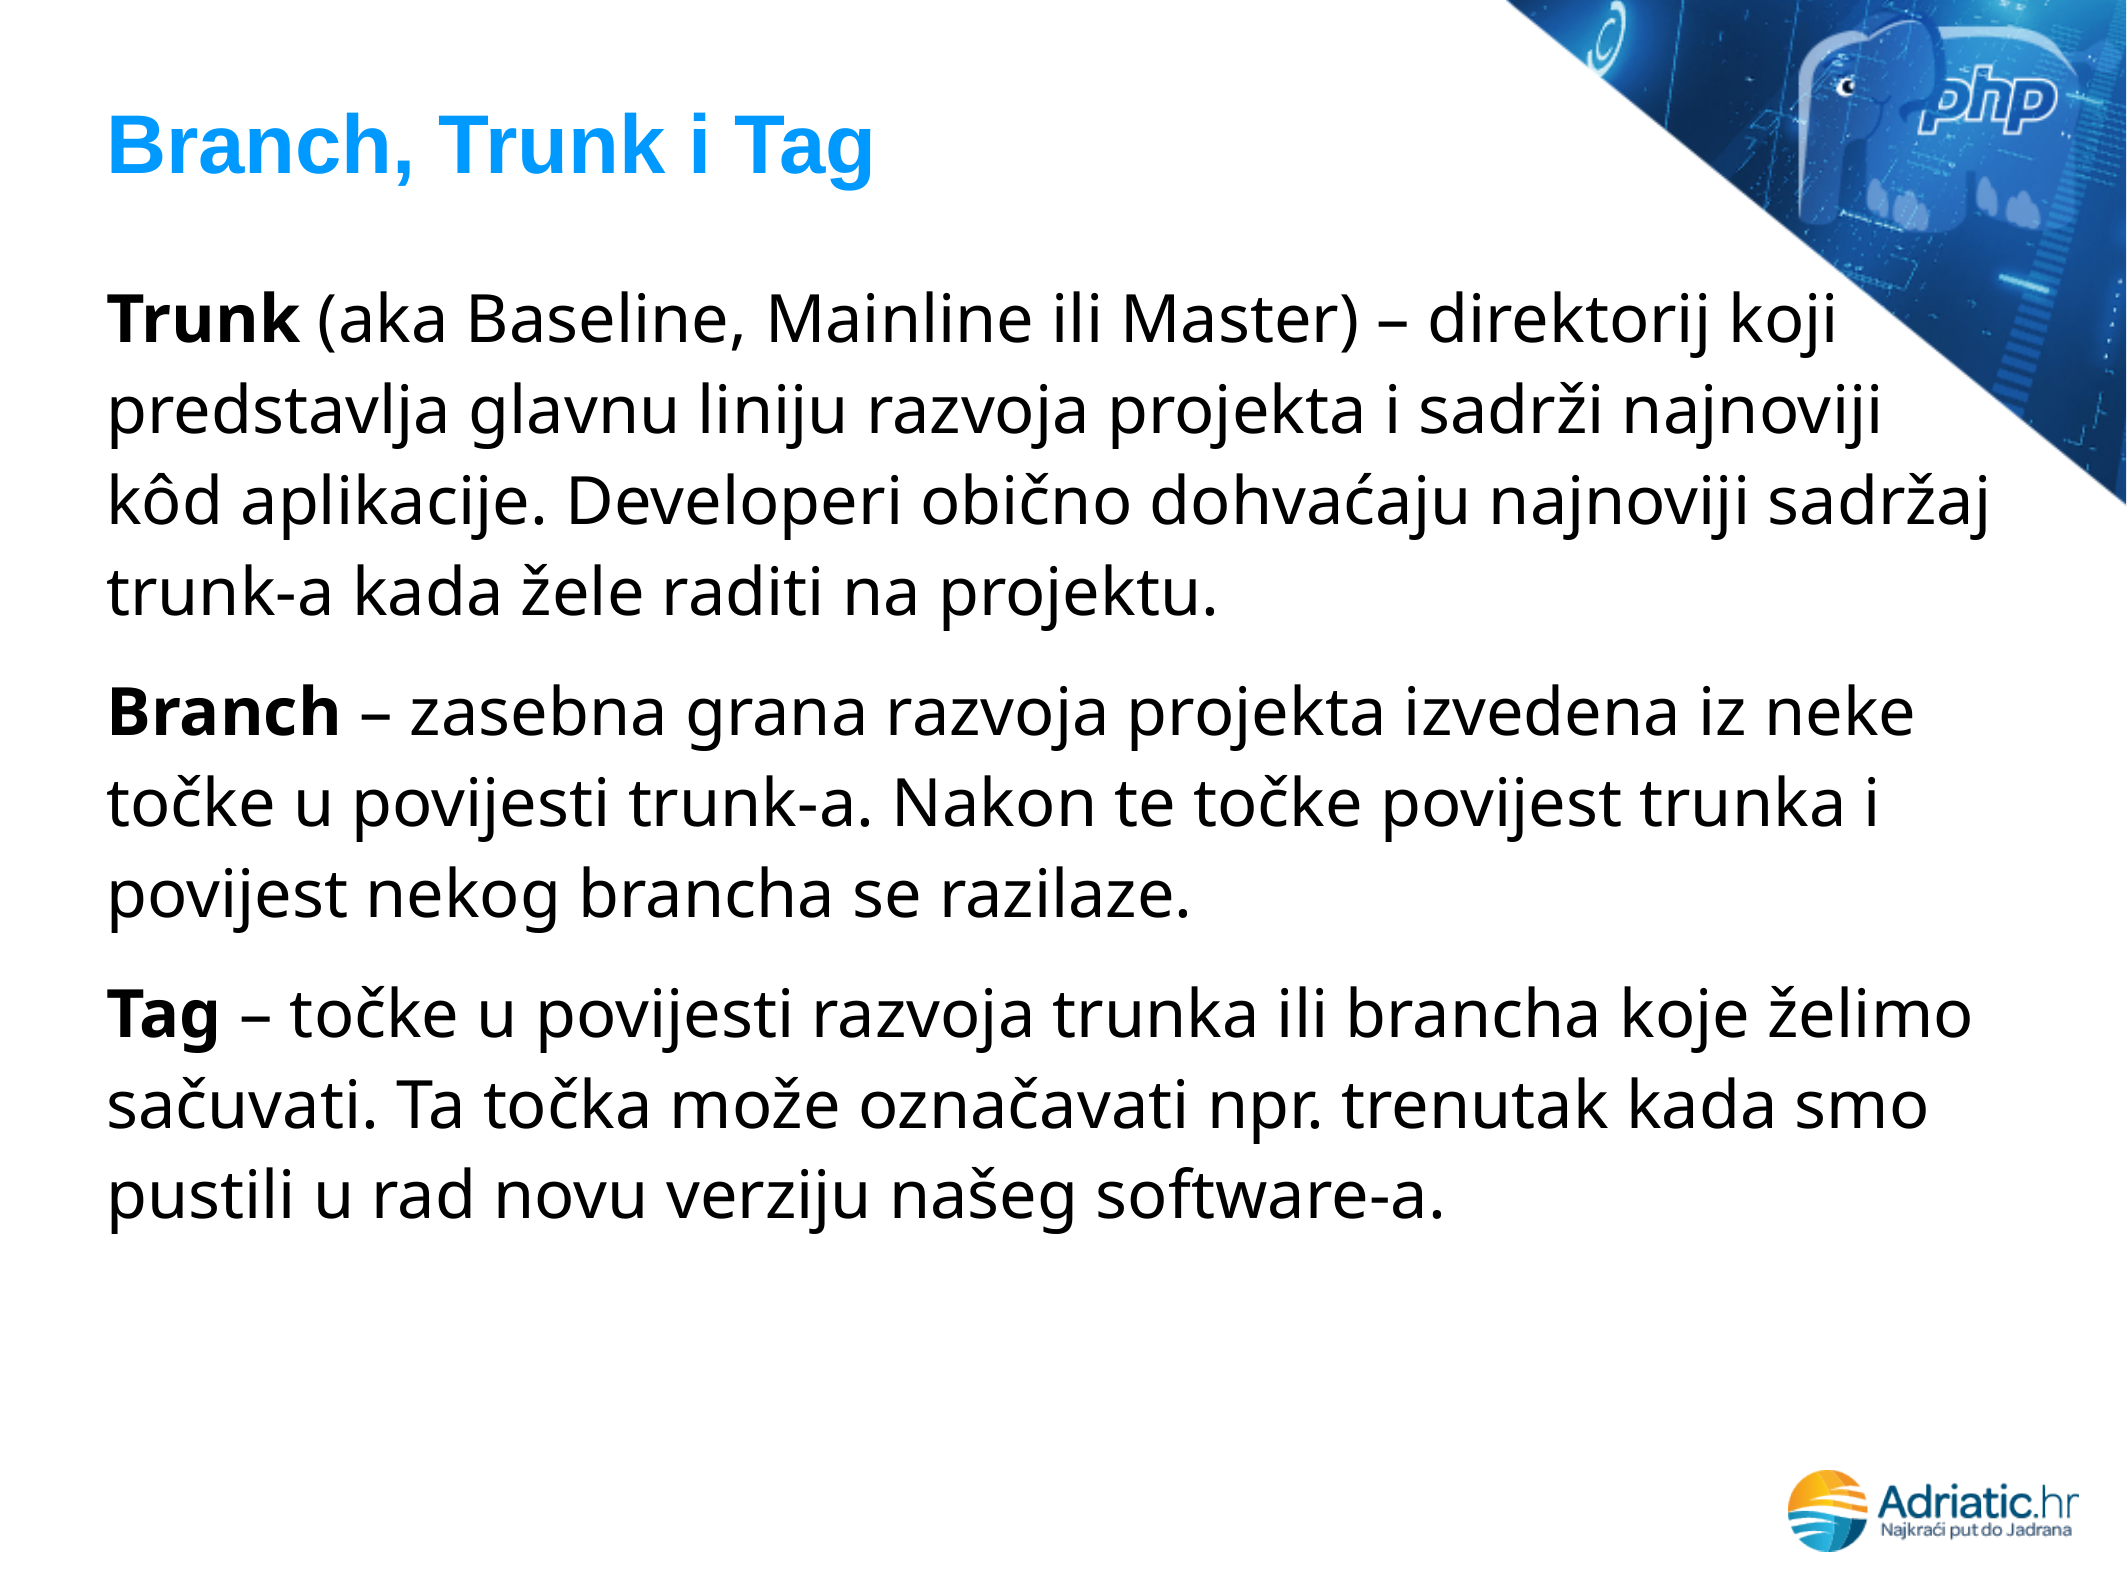

# Branch, Trunk i Tag
Trunk (aka Baseline, Mainline ili Master) – direktorij koji predstavlja glavnu liniju razvoja projekta i sadrži najnoviji kôd aplikacije. Developeri obično dohvaćaju najnoviji sadržaj trunk-a kada žele raditi na projektu.
Branch – zasebna grana razvoja projekta izvedena iz neke točke u povijesti trunk-a. Nakon te točke povijest trunka i povijest nekog brancha se razilaze.
Tag – točke u povijesti razvoja trunka ili brancha koje želimo sačuvati. Ta točka može označavati npr. trenutak kada smo pustili u rad novu verziju našeg software-a.